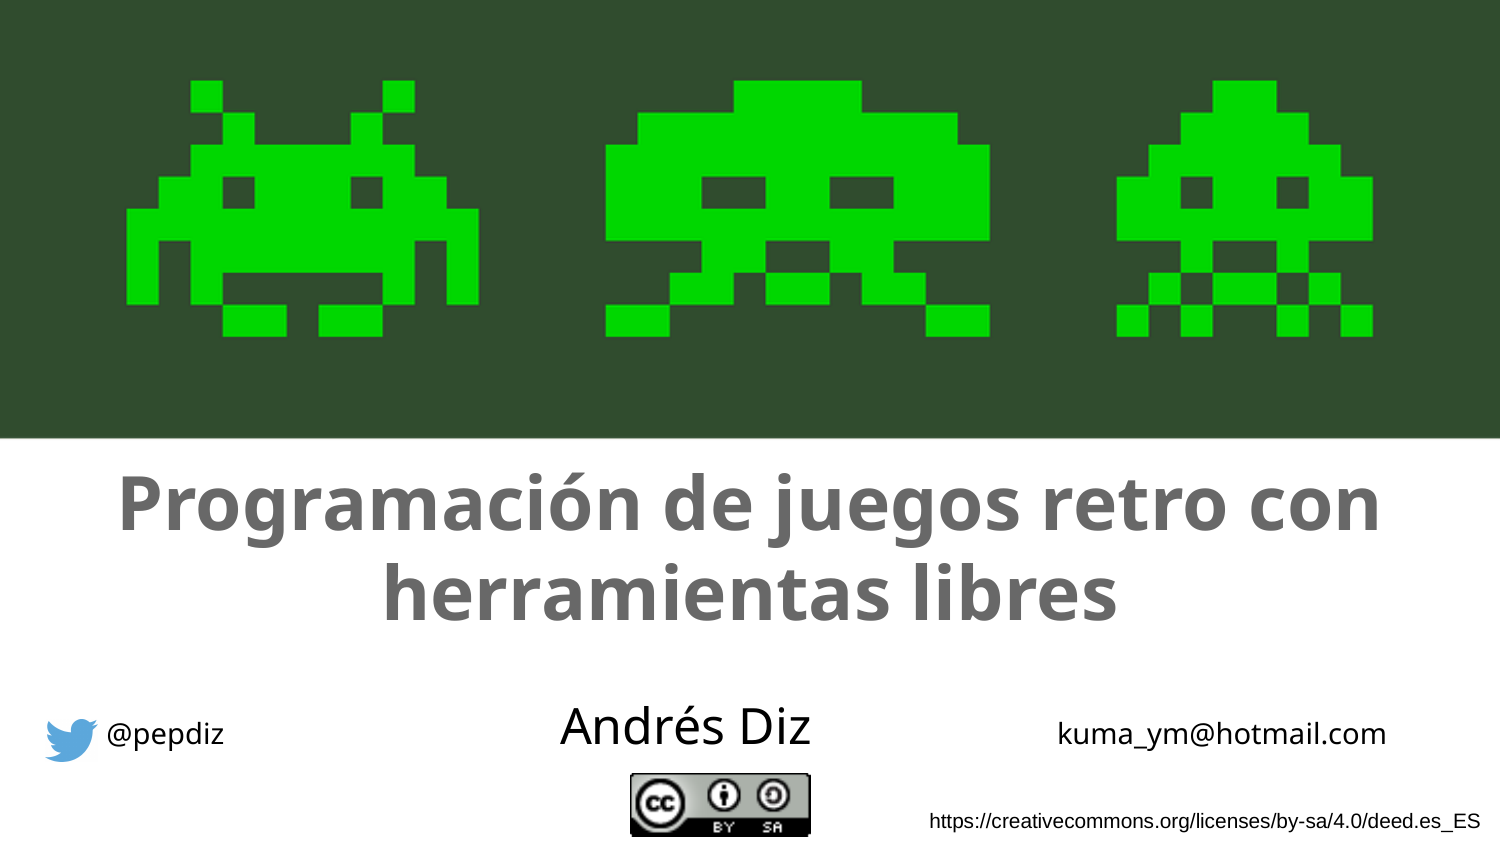

# Programación de juegos retro con herramientas libres
 @pepdiz Andrés Diz kuma_ym@hotmail.com
https://creativecommons.org/licenses/by-sa/4.0/deed.es_ES